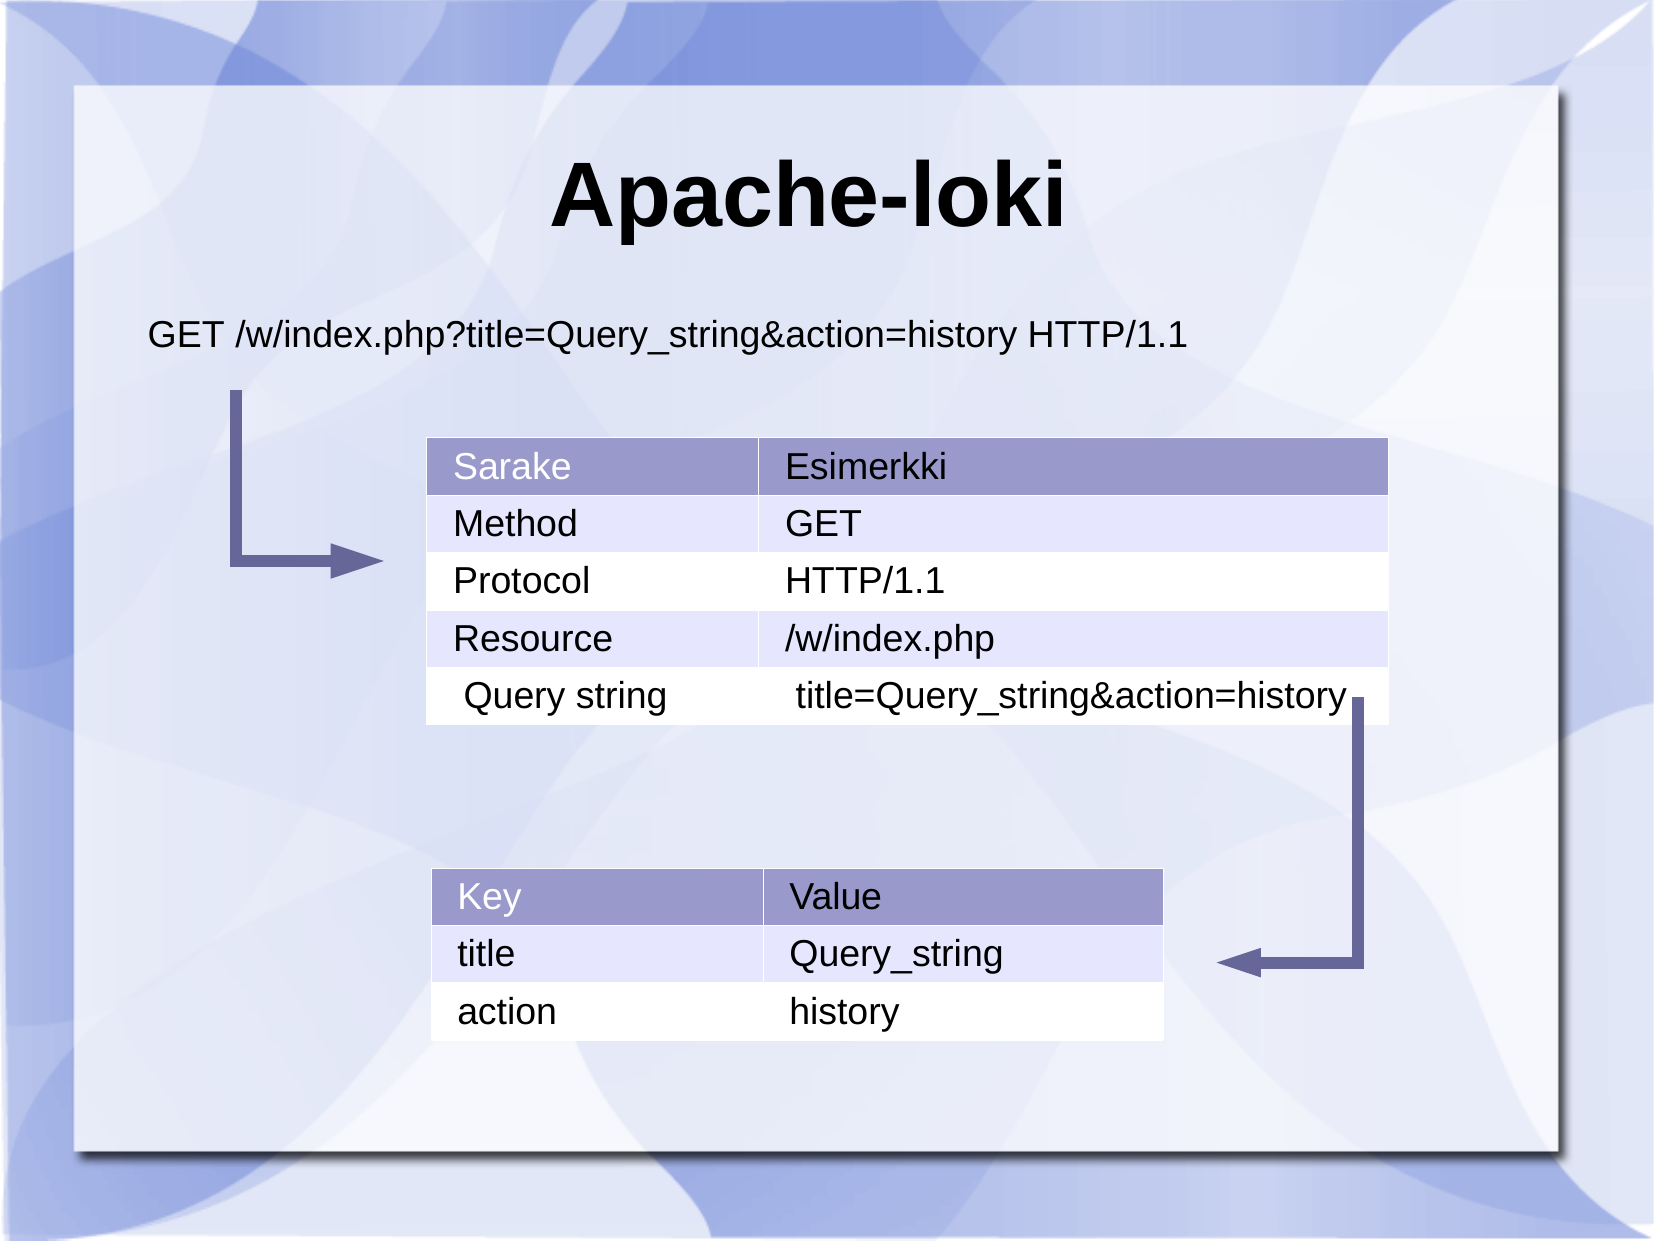

# Apache-loki
GET /w/index.php?title=Query_string&action=history HTTP/1.1
| Sarake | Esimerkki |
| --- | --- |
| Method | GET |
| Protocol | HTTP/1.1 |
| Resource | /w/index.php |
| Query string | title=Query\_string&action=history |
| Key | Value |
| --- | --- |
| title | Query\_string |
| action | history |